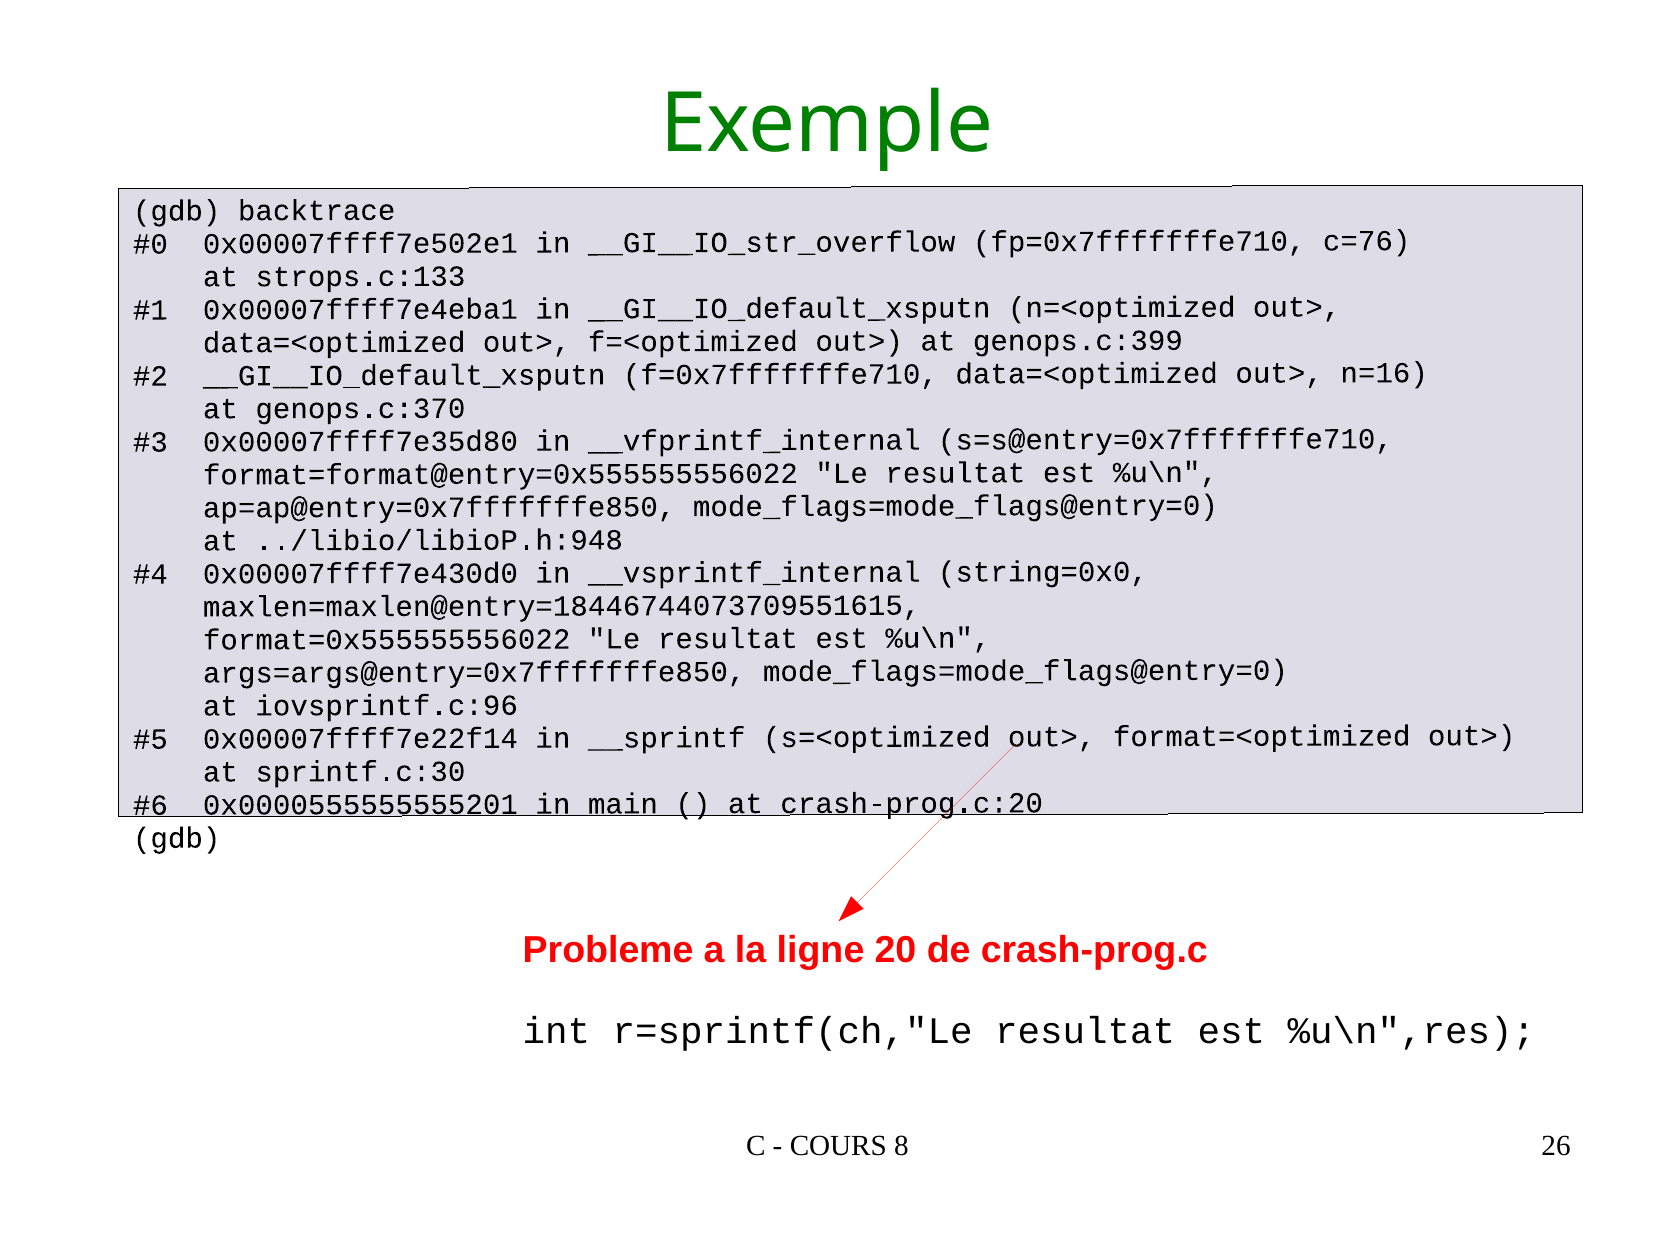

# Exemple
(gdb) backtrace
#0 0x00007ffff7e502e1 in __GI__IO_str_overflow (fp=0x7fffffffe710, c=76)
 at strops.c:133
#1 0x00007ffff7e4eba1 in __GI__IO_default_xsputn (n=<optimized out>,
 data=<optimized out>, f=<optimized out>) at genops.c:399
#2 __GI__IO_default_xsputn (f=0x7fffffffe710, data=<optimized out>, n=16)
 at genops.c:370
#3 0x00007ffff7e35d80 in __vfprintf_internal (s=s@entry=0x7fffffffe710,
 format=format@entry=0x555555556022 "Le resultat est %u\n",
 ap=ap@entry=0x7fffffffe850, mode_flags=mode_flags@entry=0)
 at ../libio/libioP.h:948
#4 0x00007ffff7e430d0 in __vsprintf_internal (string=0x0,
 maxlen=maxlen@entry=18446744073709551615,
 format=0x555555556022 "Le resultat est %u\n",
 args=args@entry=0x7fffffffe850, mode_flags=mode_flags@entry=0)
 at iovsprintf.c:96
#5 0x00007ffff7e22f14 in __sprintf (s=<optimized out>, format=<optimized out>)
 at sprintf.c:30
#6 0x0000555555555201 in main () at crash-prog.c:20
(gdb)
Probleme a la ligne 20 de crash-prog.c
int r=sprintf(ch,"Le resultat est %u\n",res);
C - COURS 8
26